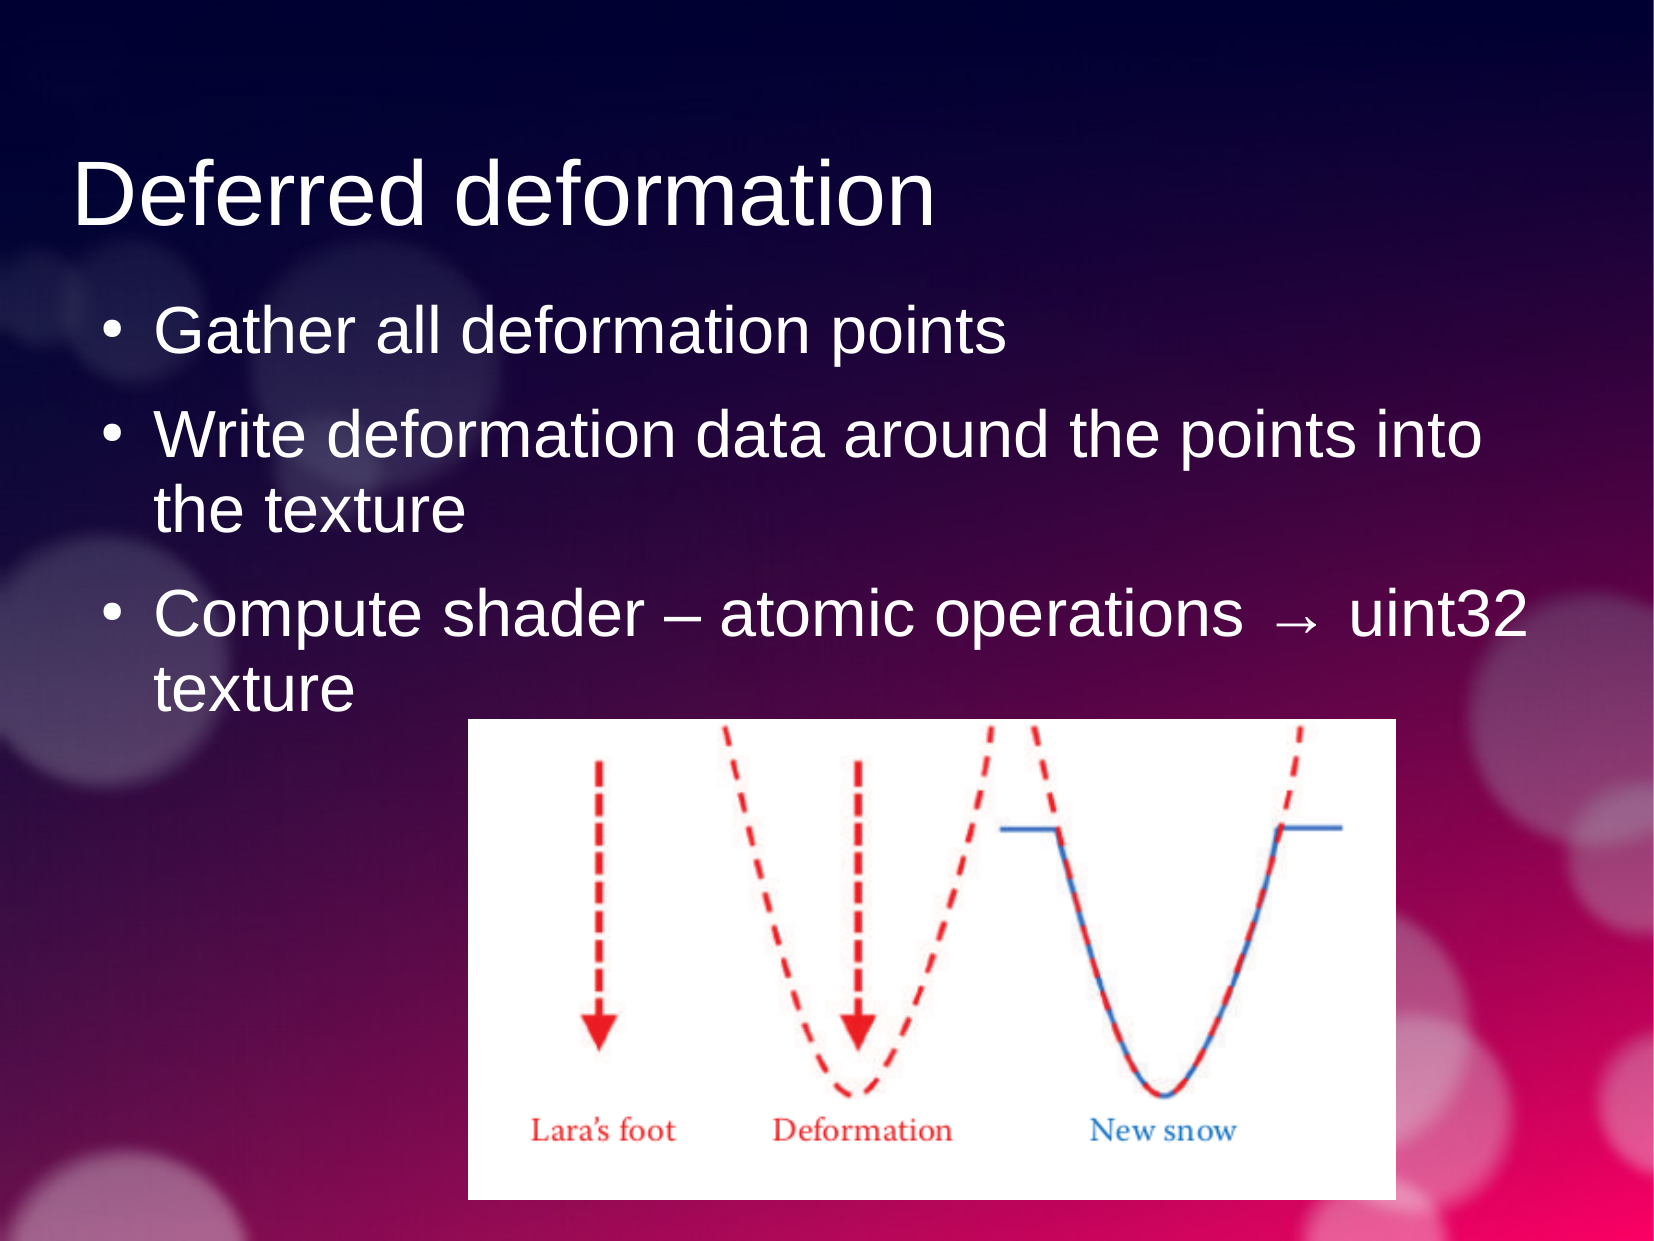

# Deferred deformation
Gather all deformation points
Write deformation data around the points into the texture
Compute shader – atomic operations → uint32 texture